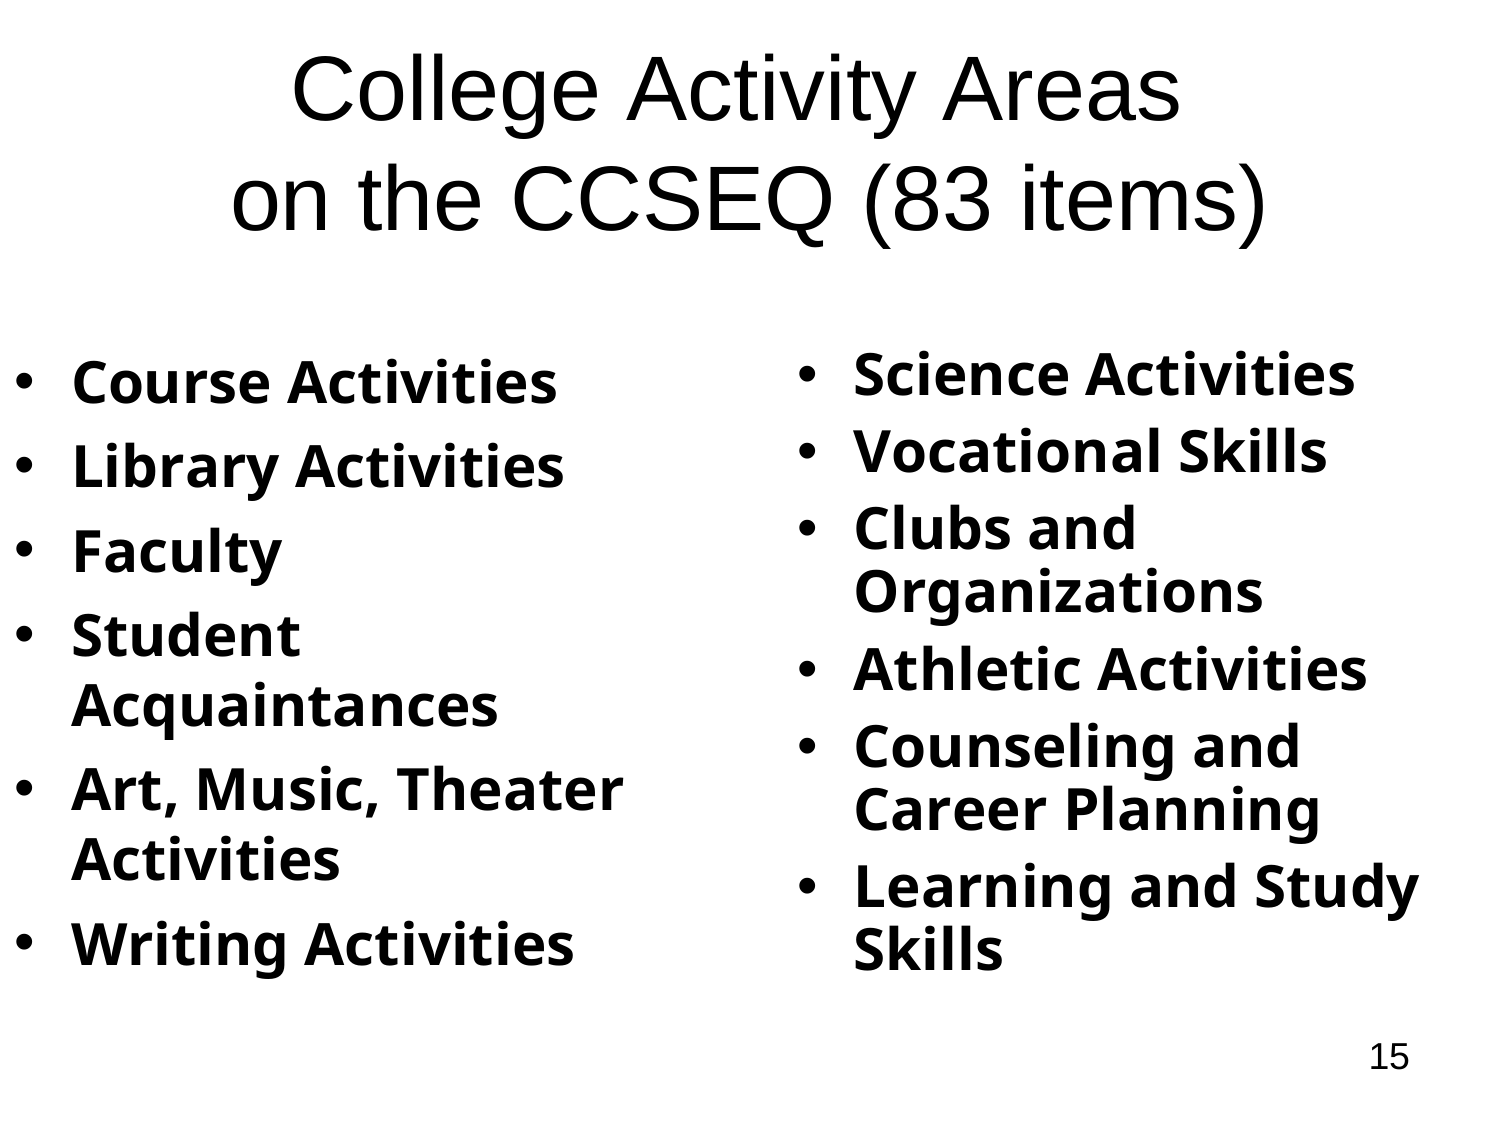

# College Activity Areas on the CCSEQ (83 items)
Course Activities
Library Activities
Faculty
Student Acquaintances
Art, Music, Theater Activities
Writing Activities
Science Activities
Vocational Skills
Clubs and Organizations
Athletic Activities
Counseling and Career Planning
Learning and Study Skills
15